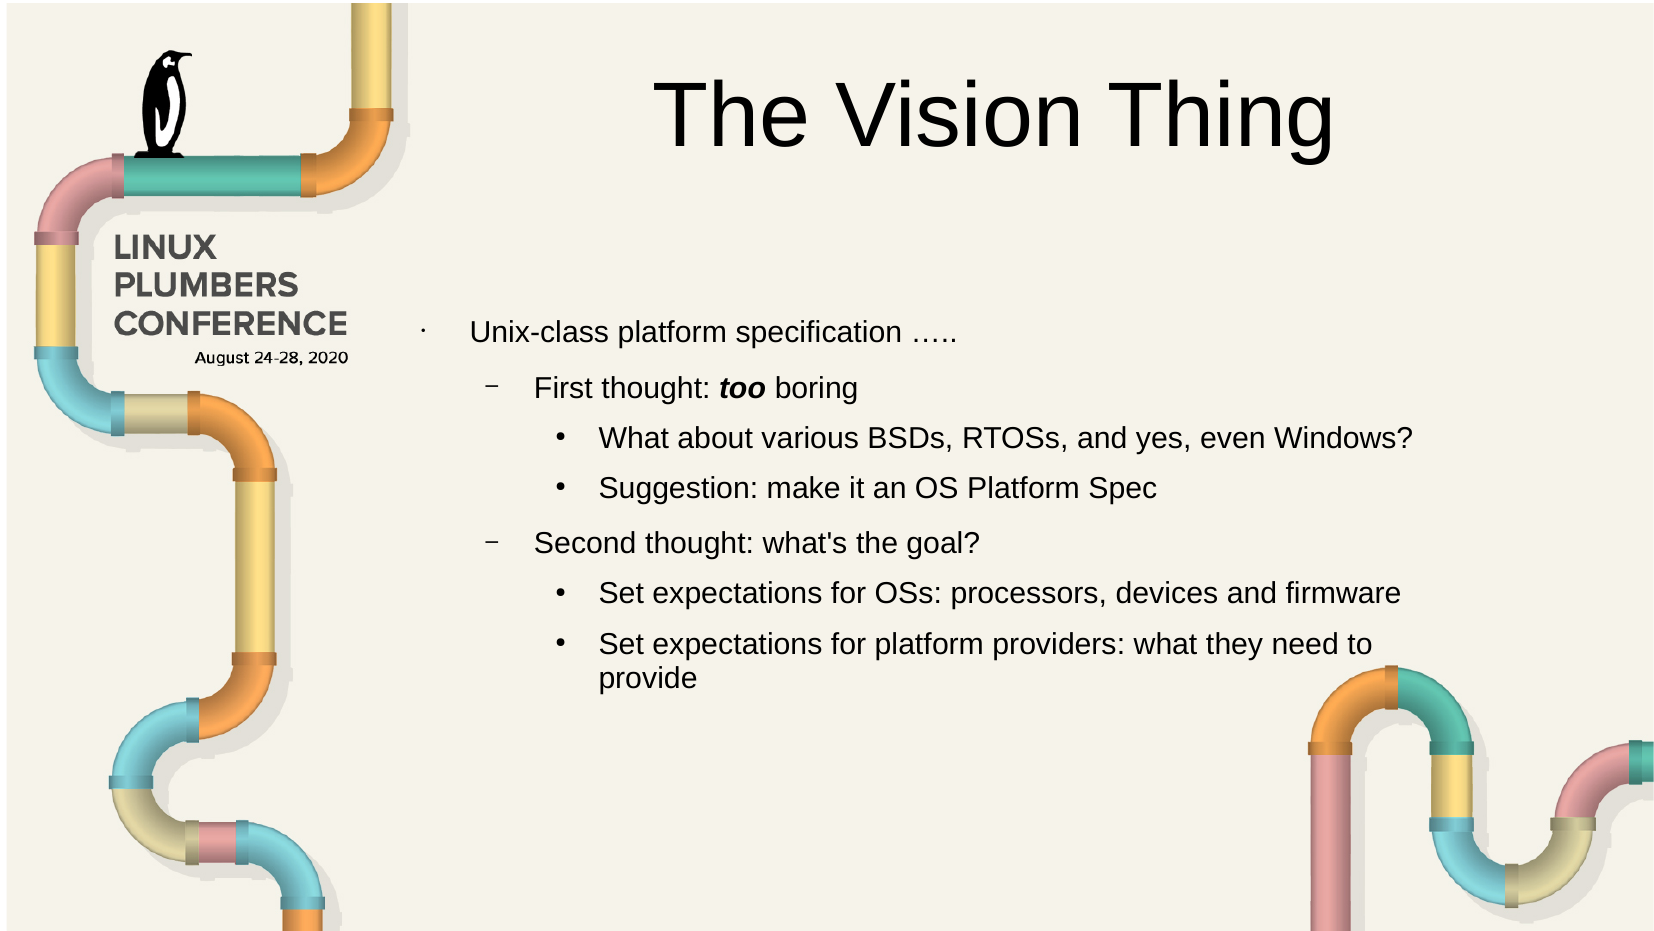

# The Vision Thing
Unix-class platform specification …..
First thought: too boring
What about various BSDs, RTOSs, and yes, even Windows?
Suggestion: make it an OS Platform Spec
Second thought: what's the goal?
Set expectations for OSs: processors, devices and firmware
Set expectations for platform providers: what they need to provide